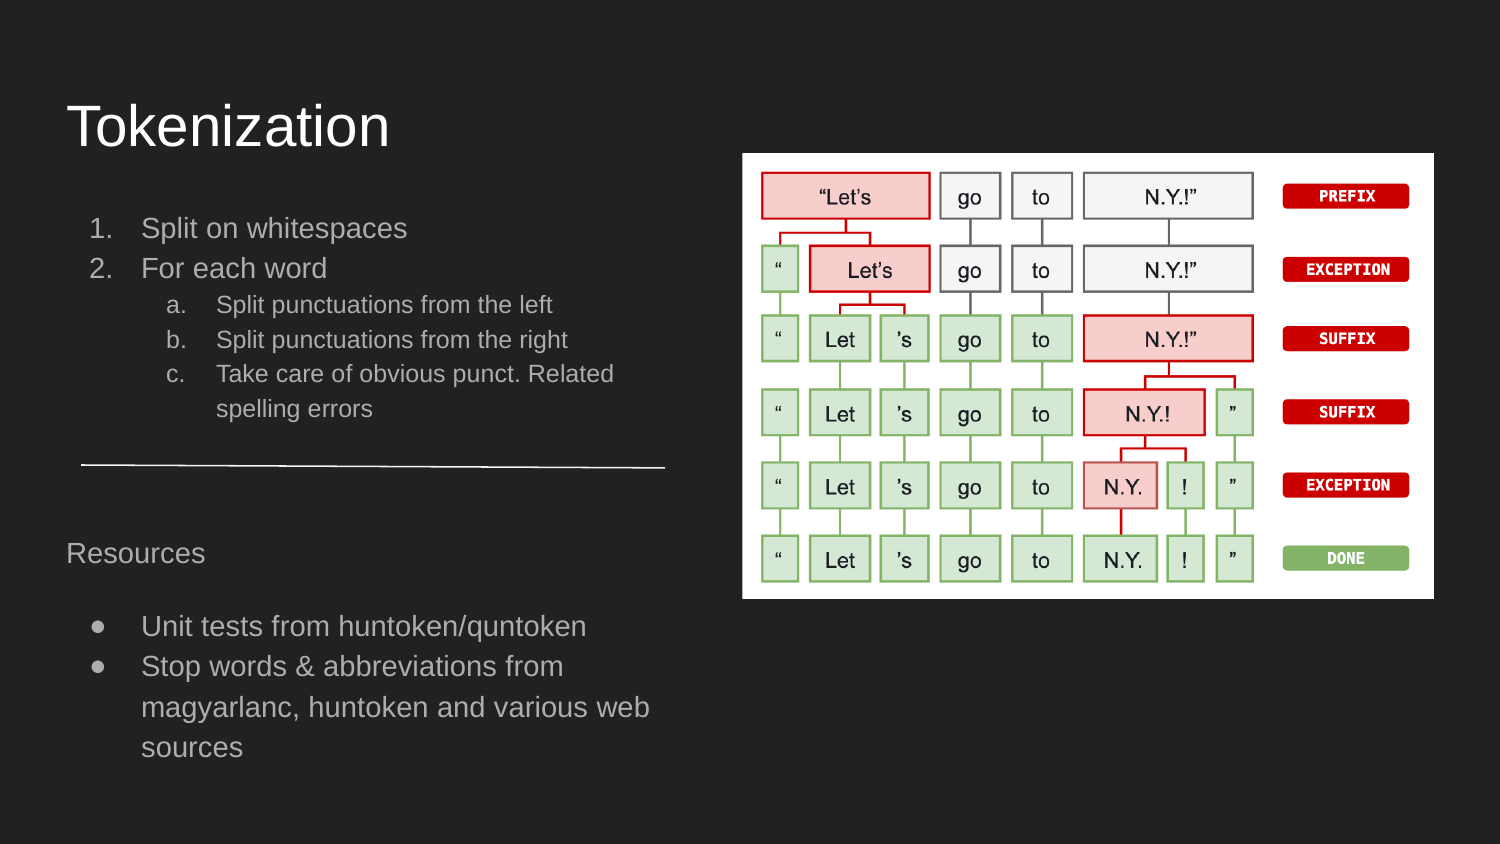

# Tokenization
Split on whitespaces
For each word
Split punctuations from the left
Split punctuations from the right
Take care of obvious punct. Related spelling errors
Resources
Unit tests from huntoken/quntoken
Stop words & abbreviations from magyarlanc, huntoken and various web sources
Token ACC: 99.87%
Sentencizer ACC: 96.97%